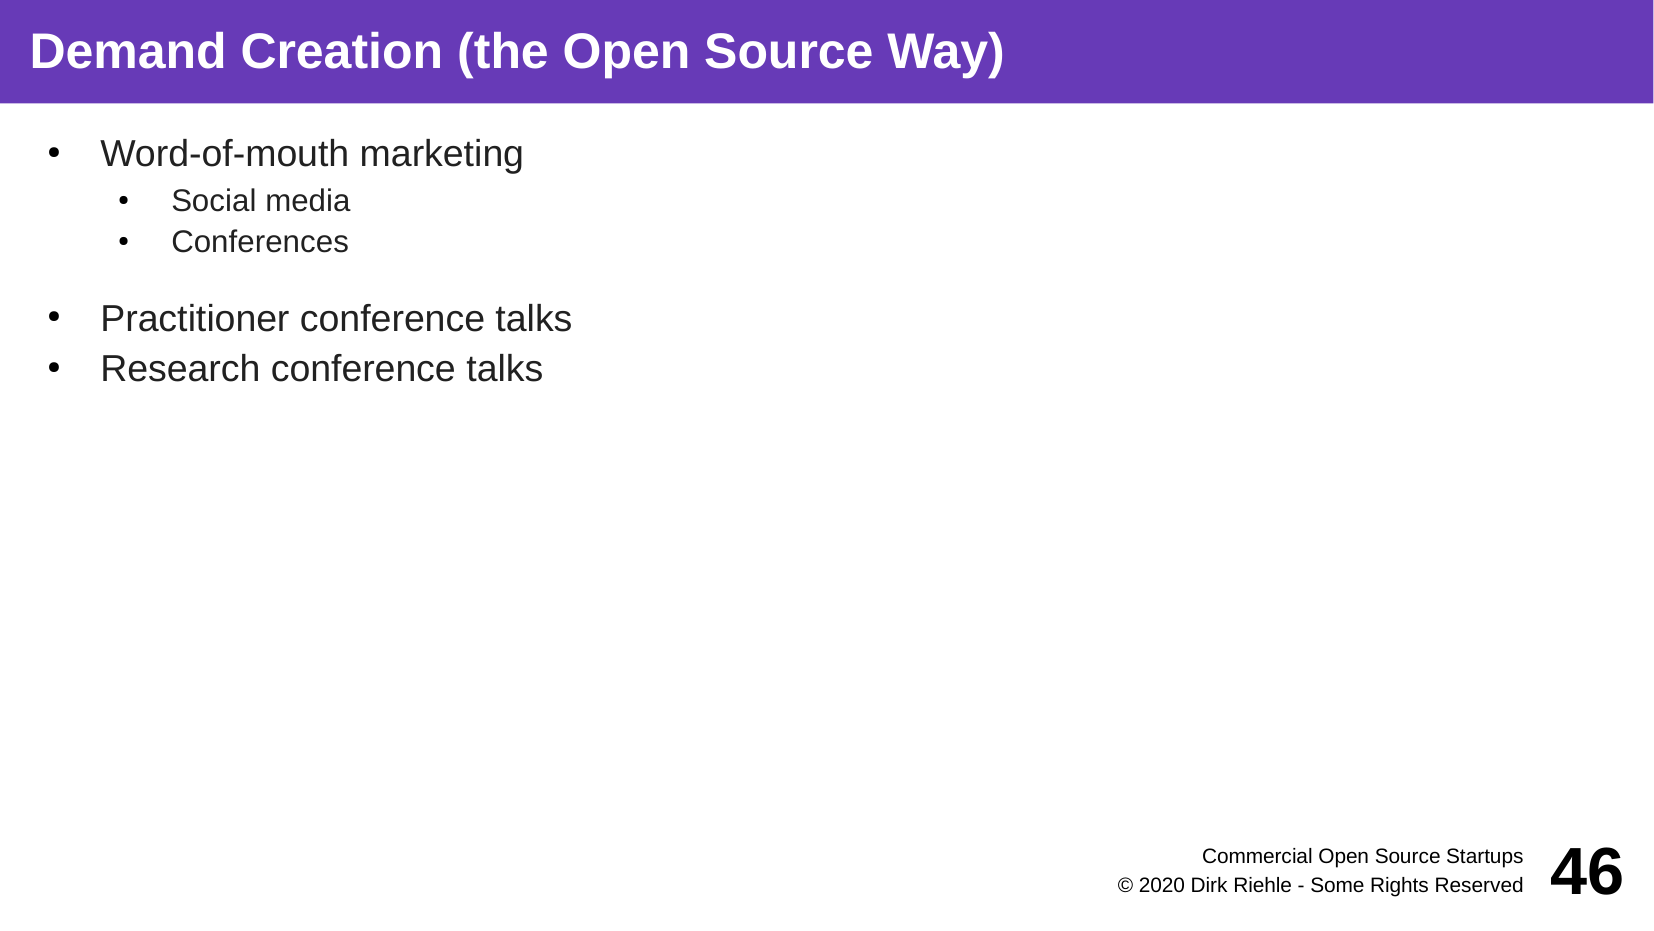

# Demand Creation (the Open Source Way)
Word-of-mouth marketing
Social media
Conferences
Practitioner conference talks
Research conference talks
Commercial Open Source Startups
46
© 2020 Dirk Riehle - Some Rights Reserved